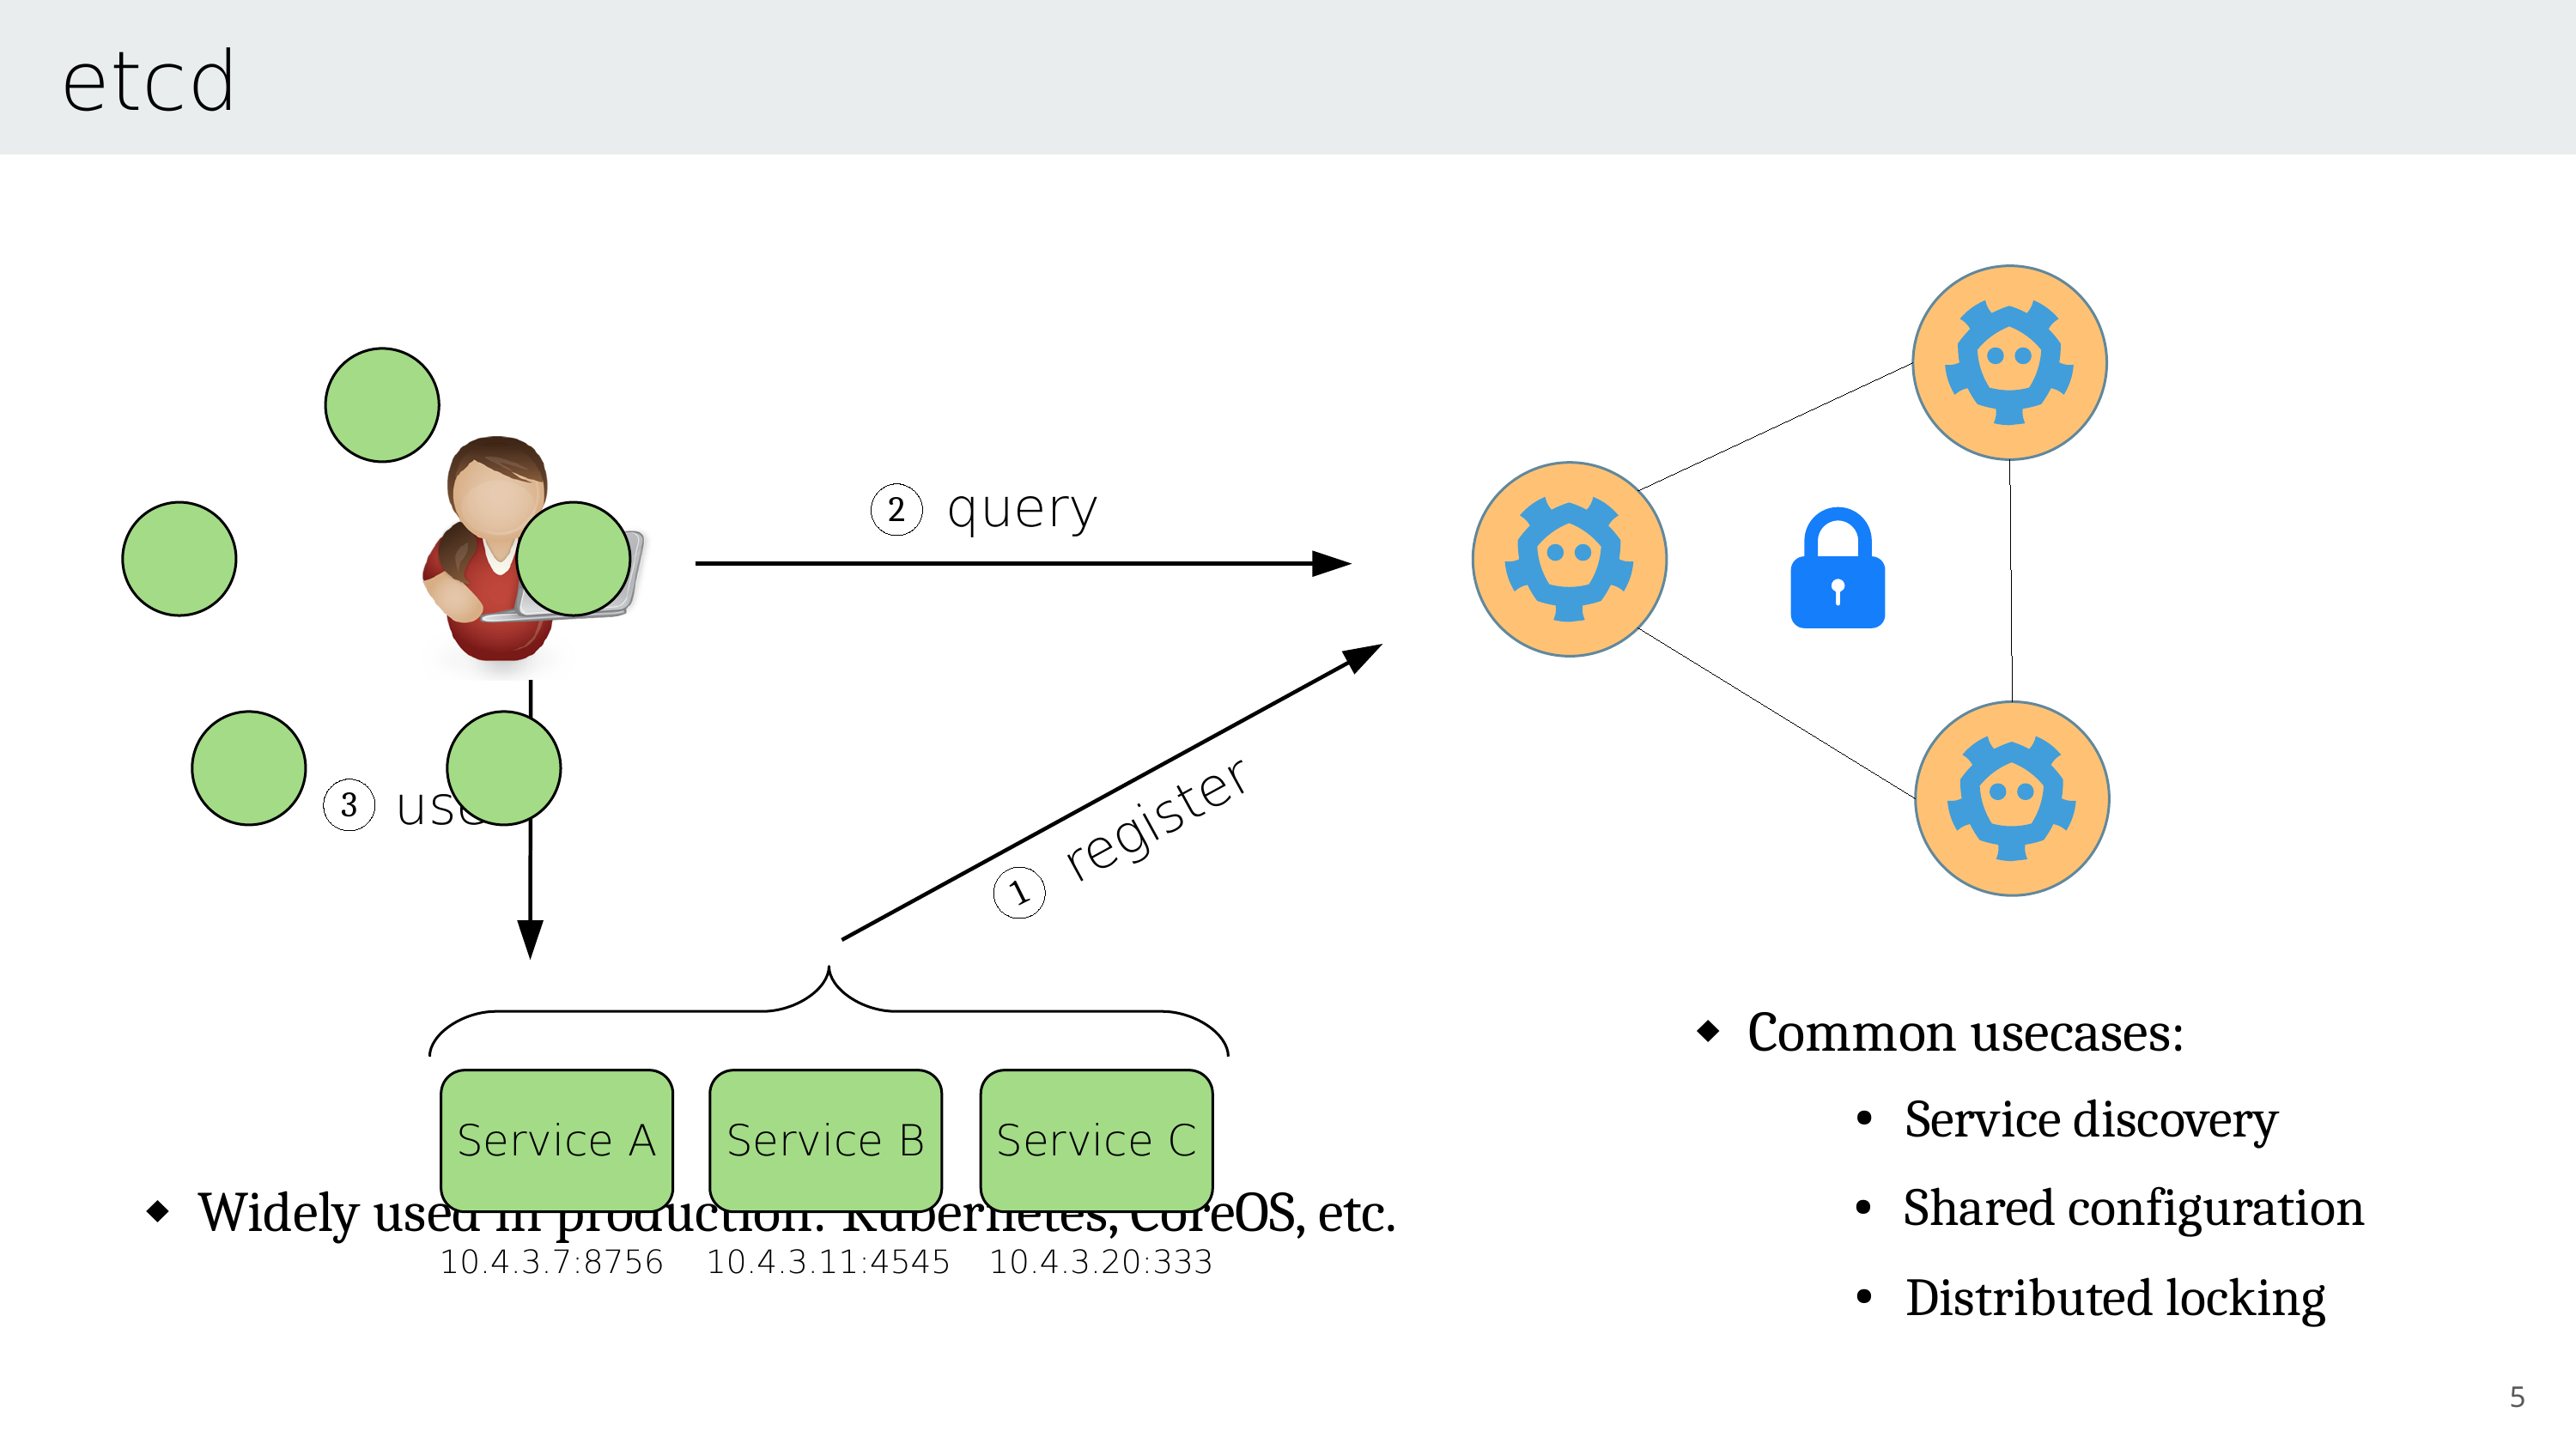

# etcd
query
2
use
3
register
1
Common usecases:
Service A
Service B
Service C
Service discovery
Shared configuration
Widely used in production: Kubernetes, CoreOS, etc.
10.4.3.7:8756
10.4.3.11:4545
10.4.3.20:333
Distributed locking
5